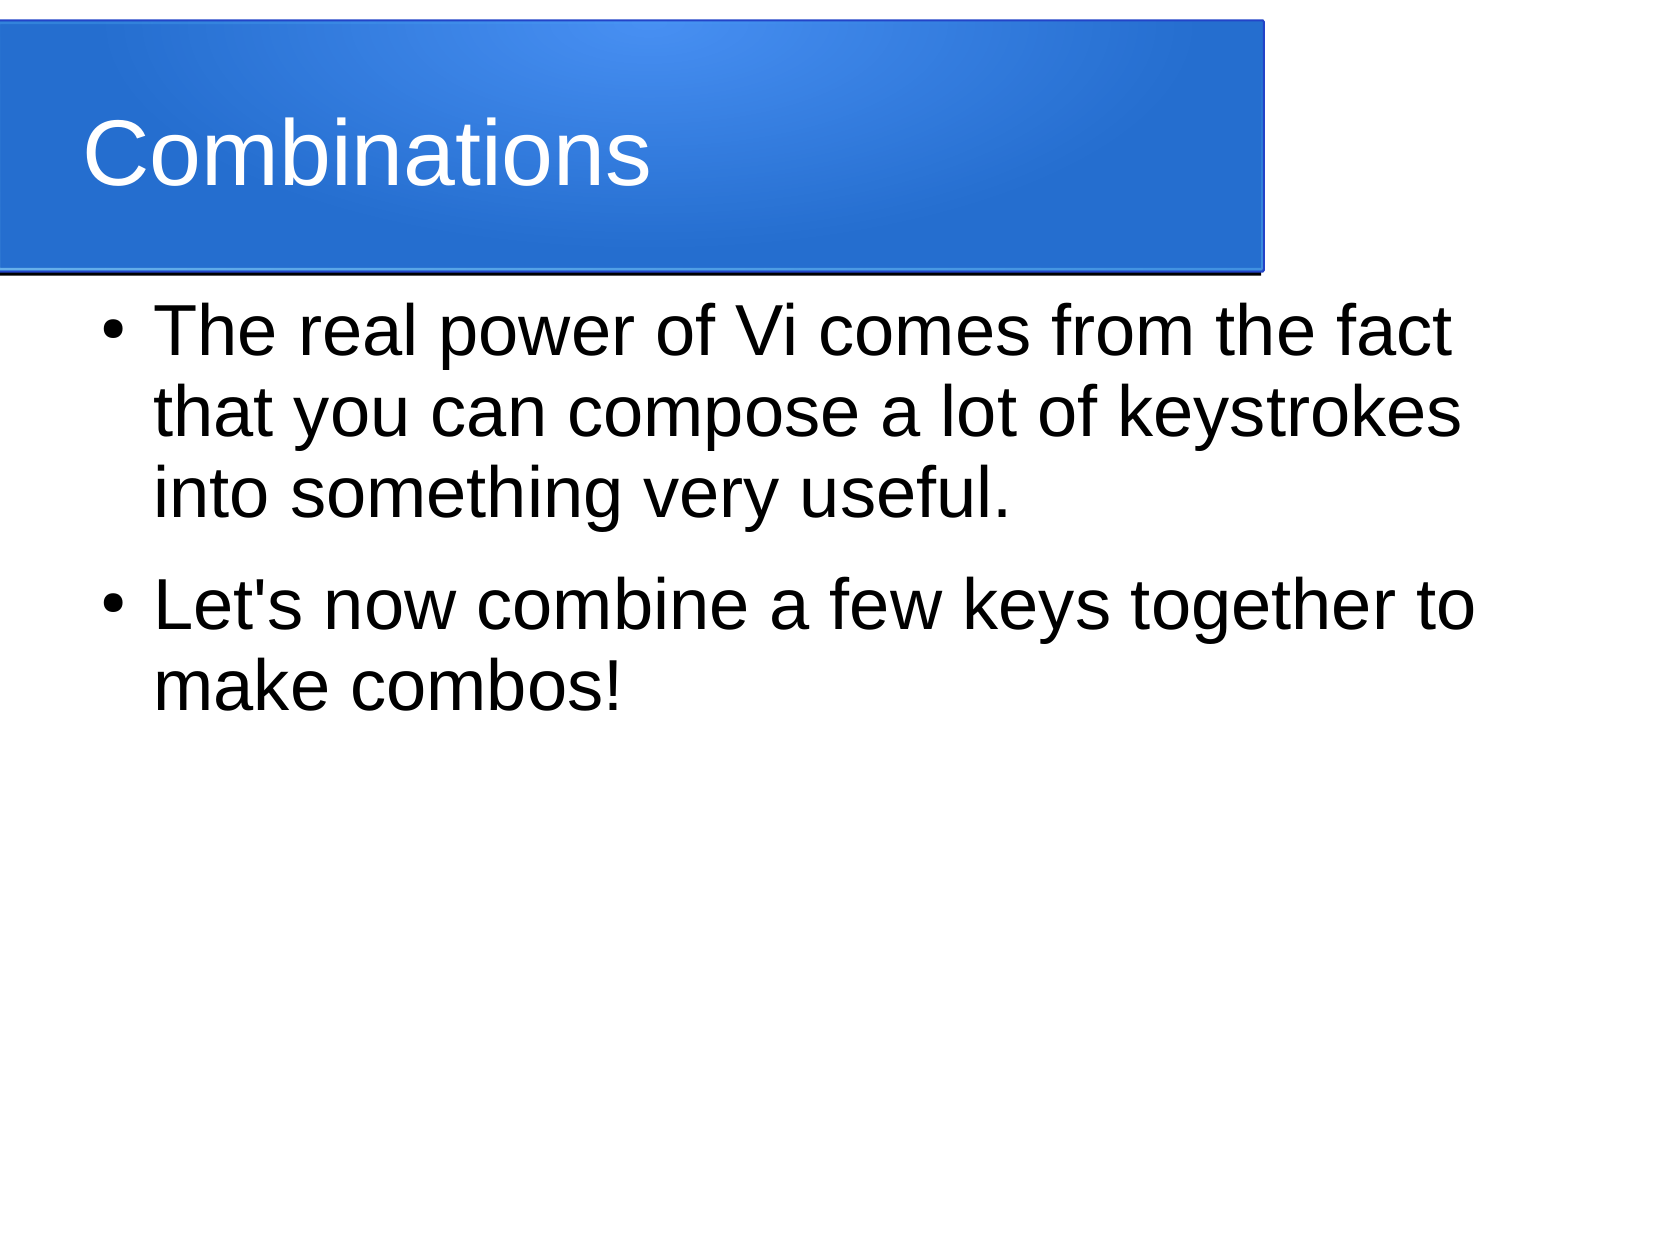

# Combinations
The real power of Vi comes from the fact that you can compose a lot of keystrokes into something very useful.
Let's now combine a few keys together to make combos!